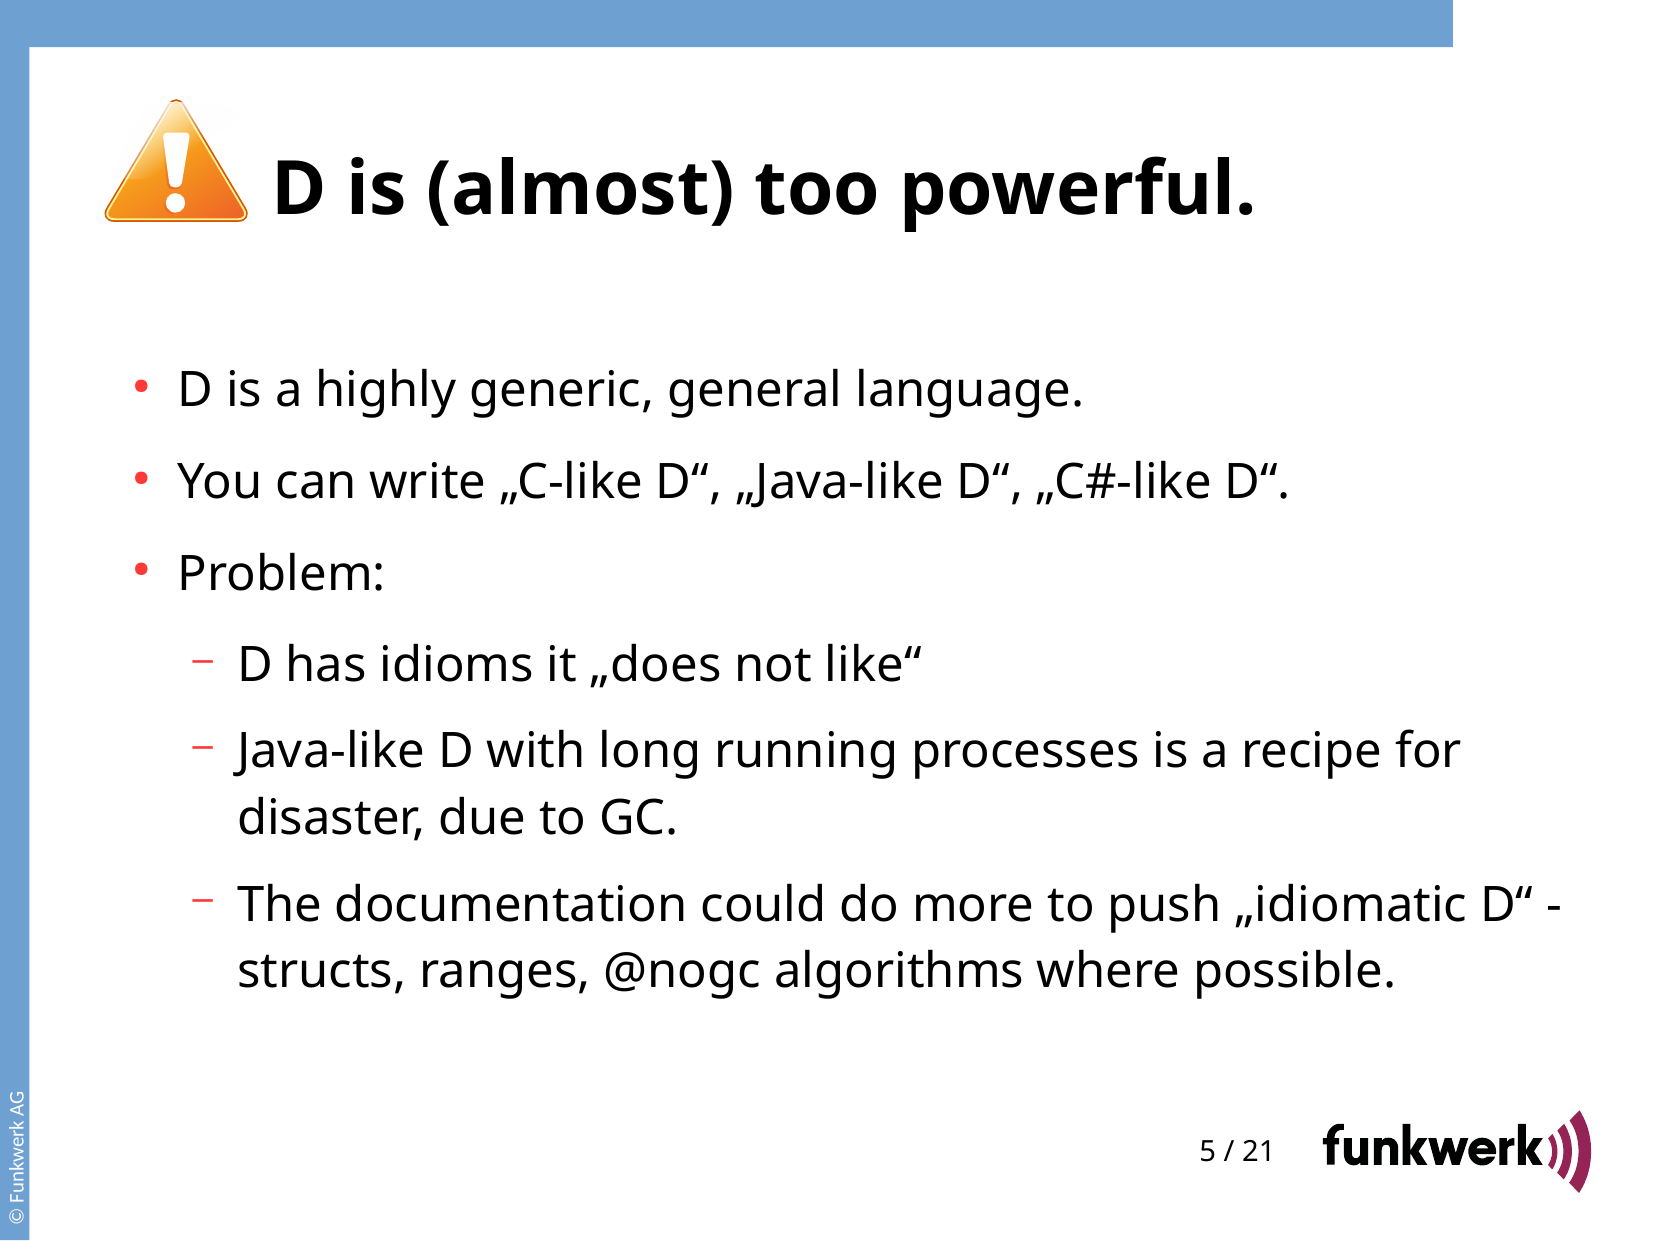

# D is (almost) too powerful.
D is a highly generic, general language.
You can write „C-like D“, „Java-like D“, „C#-like D“.
Problem:
D has idioms it „does not like“
Java-like D with long running processes is a recipe for disaster, due to GC.
The documentation could do more to push „idiomatic D“ - structs, ranges, @nogc algorithms where possible.
5